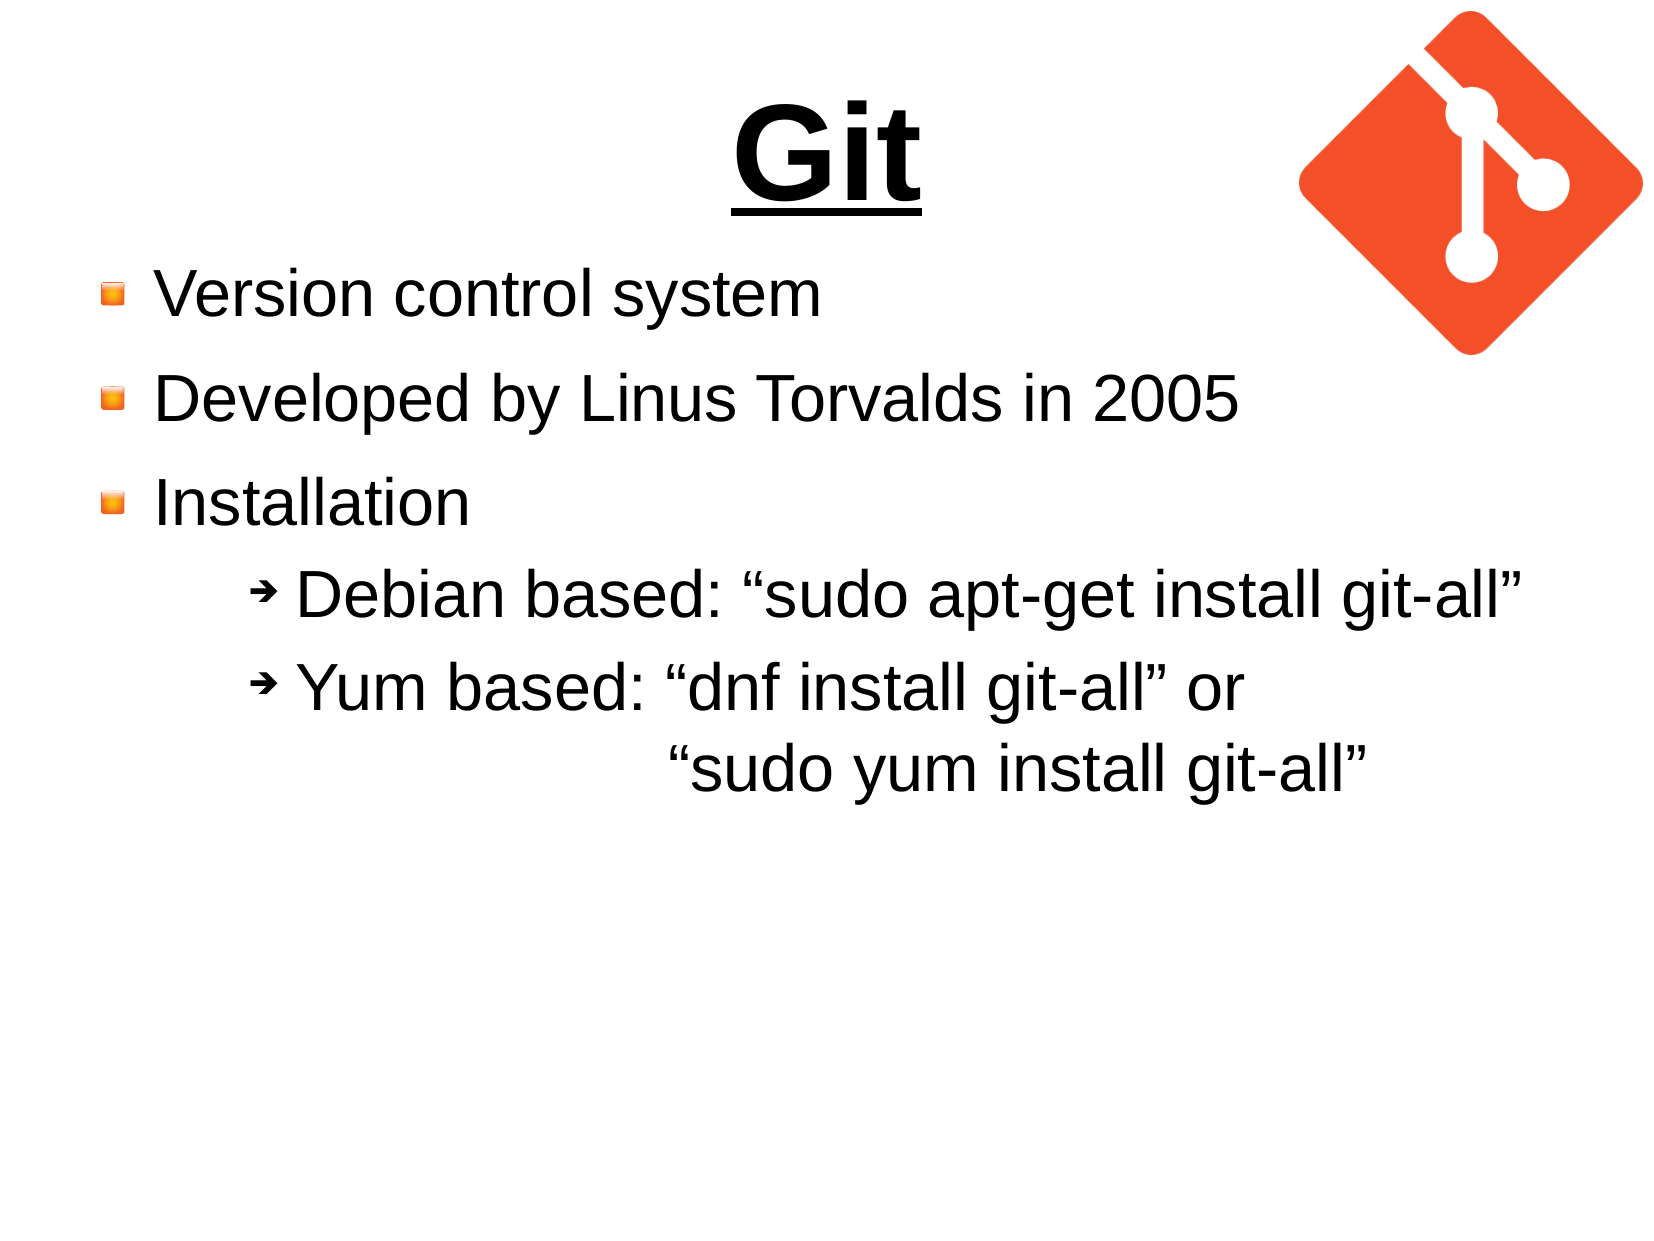

# Git
Version control system
Developed by Linus Torvalds in 2005
Installation
Debian based: “sudo apt-get install git-all”
Yum based: “dnf install git-all” or
 “sudo yum install git-all”